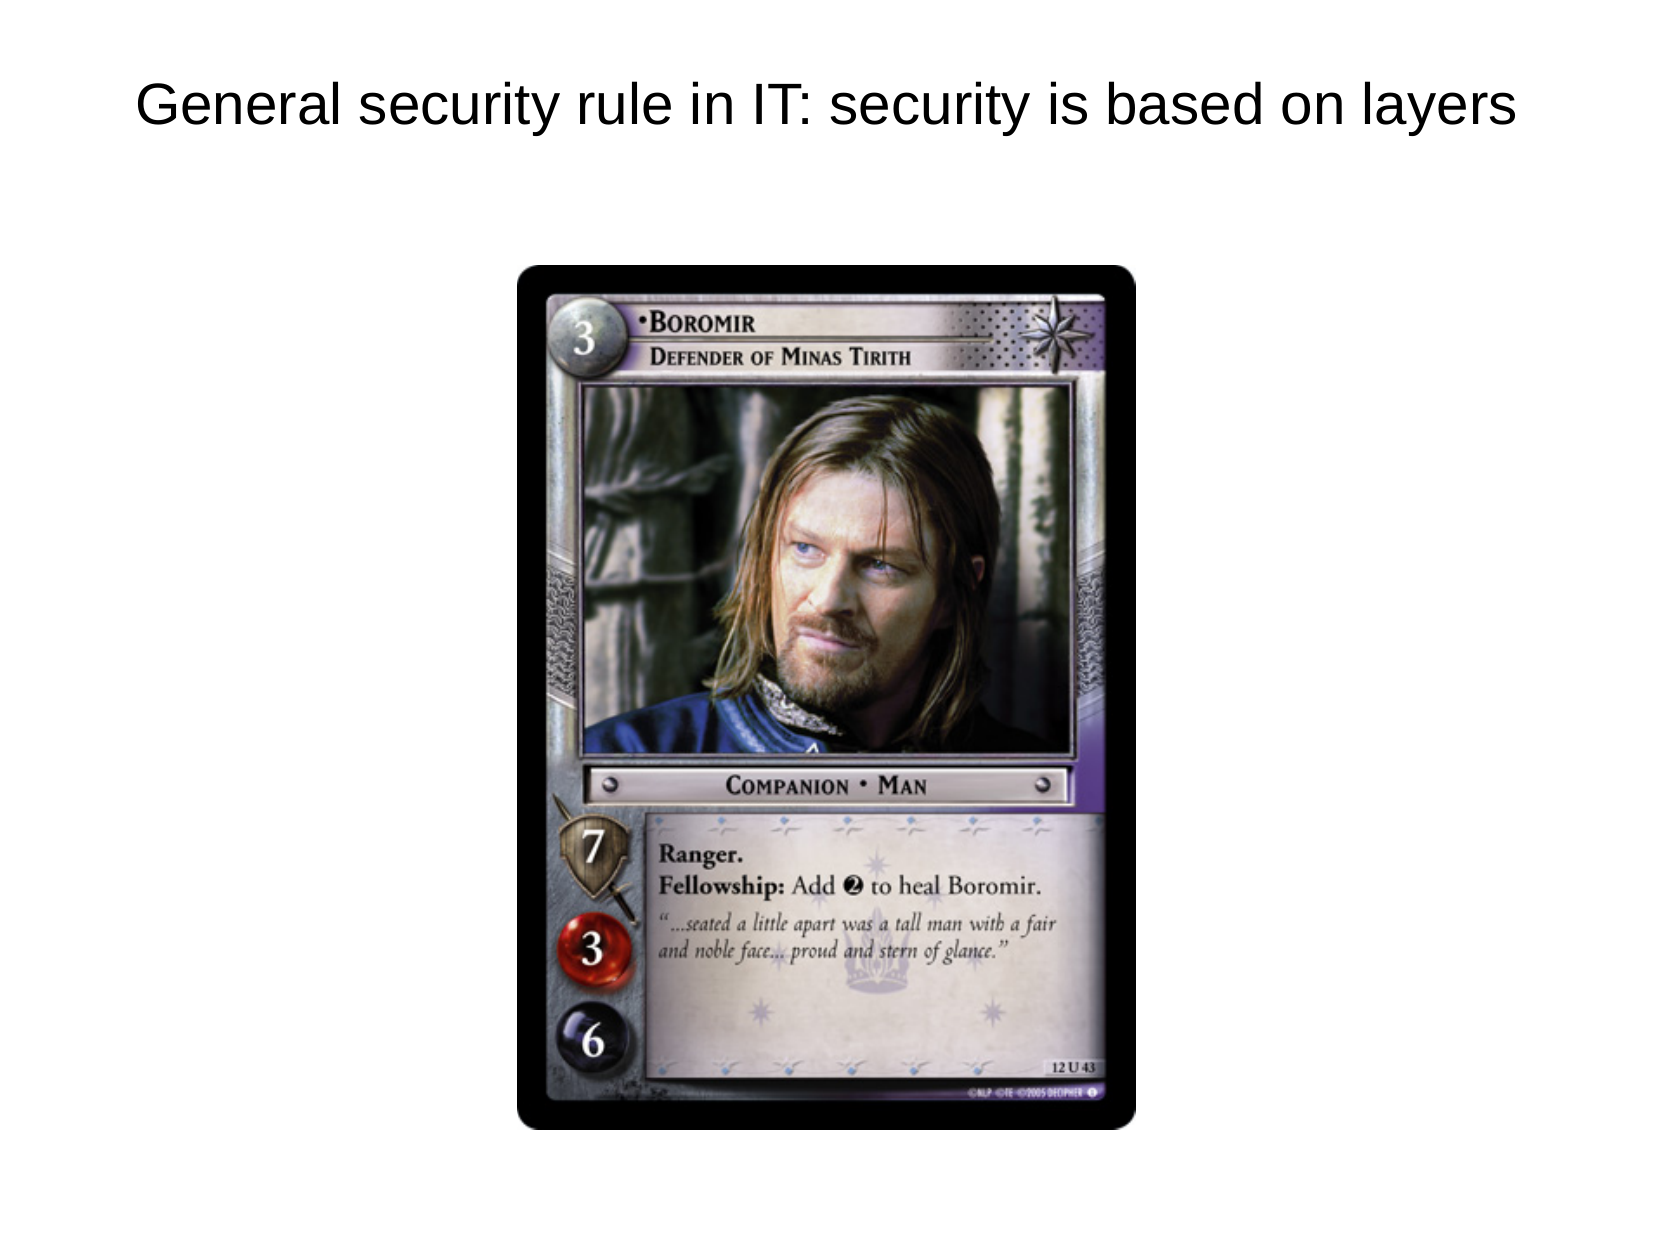

General security rule in IT: security is based on layers